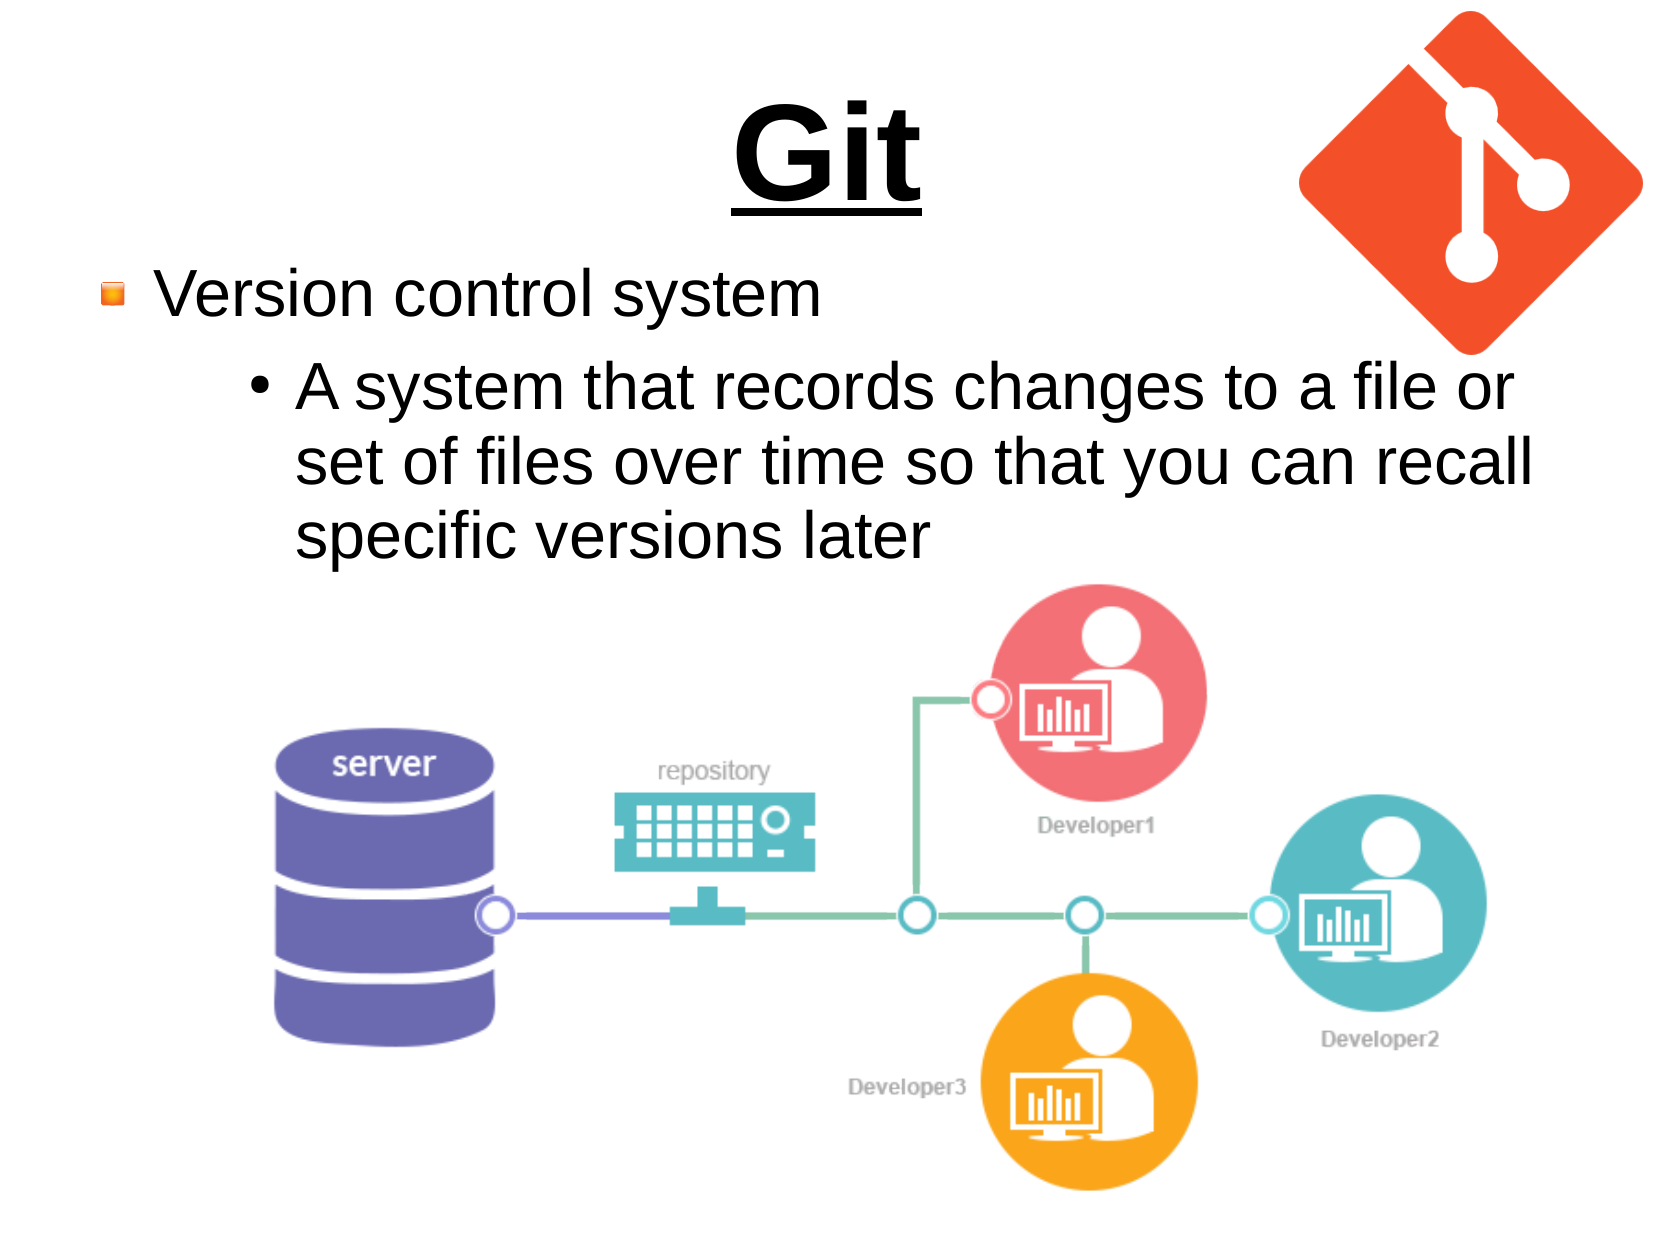

# Git
Version control system
A system that records changes to a file or set of files over time so that you can recall specific versions later